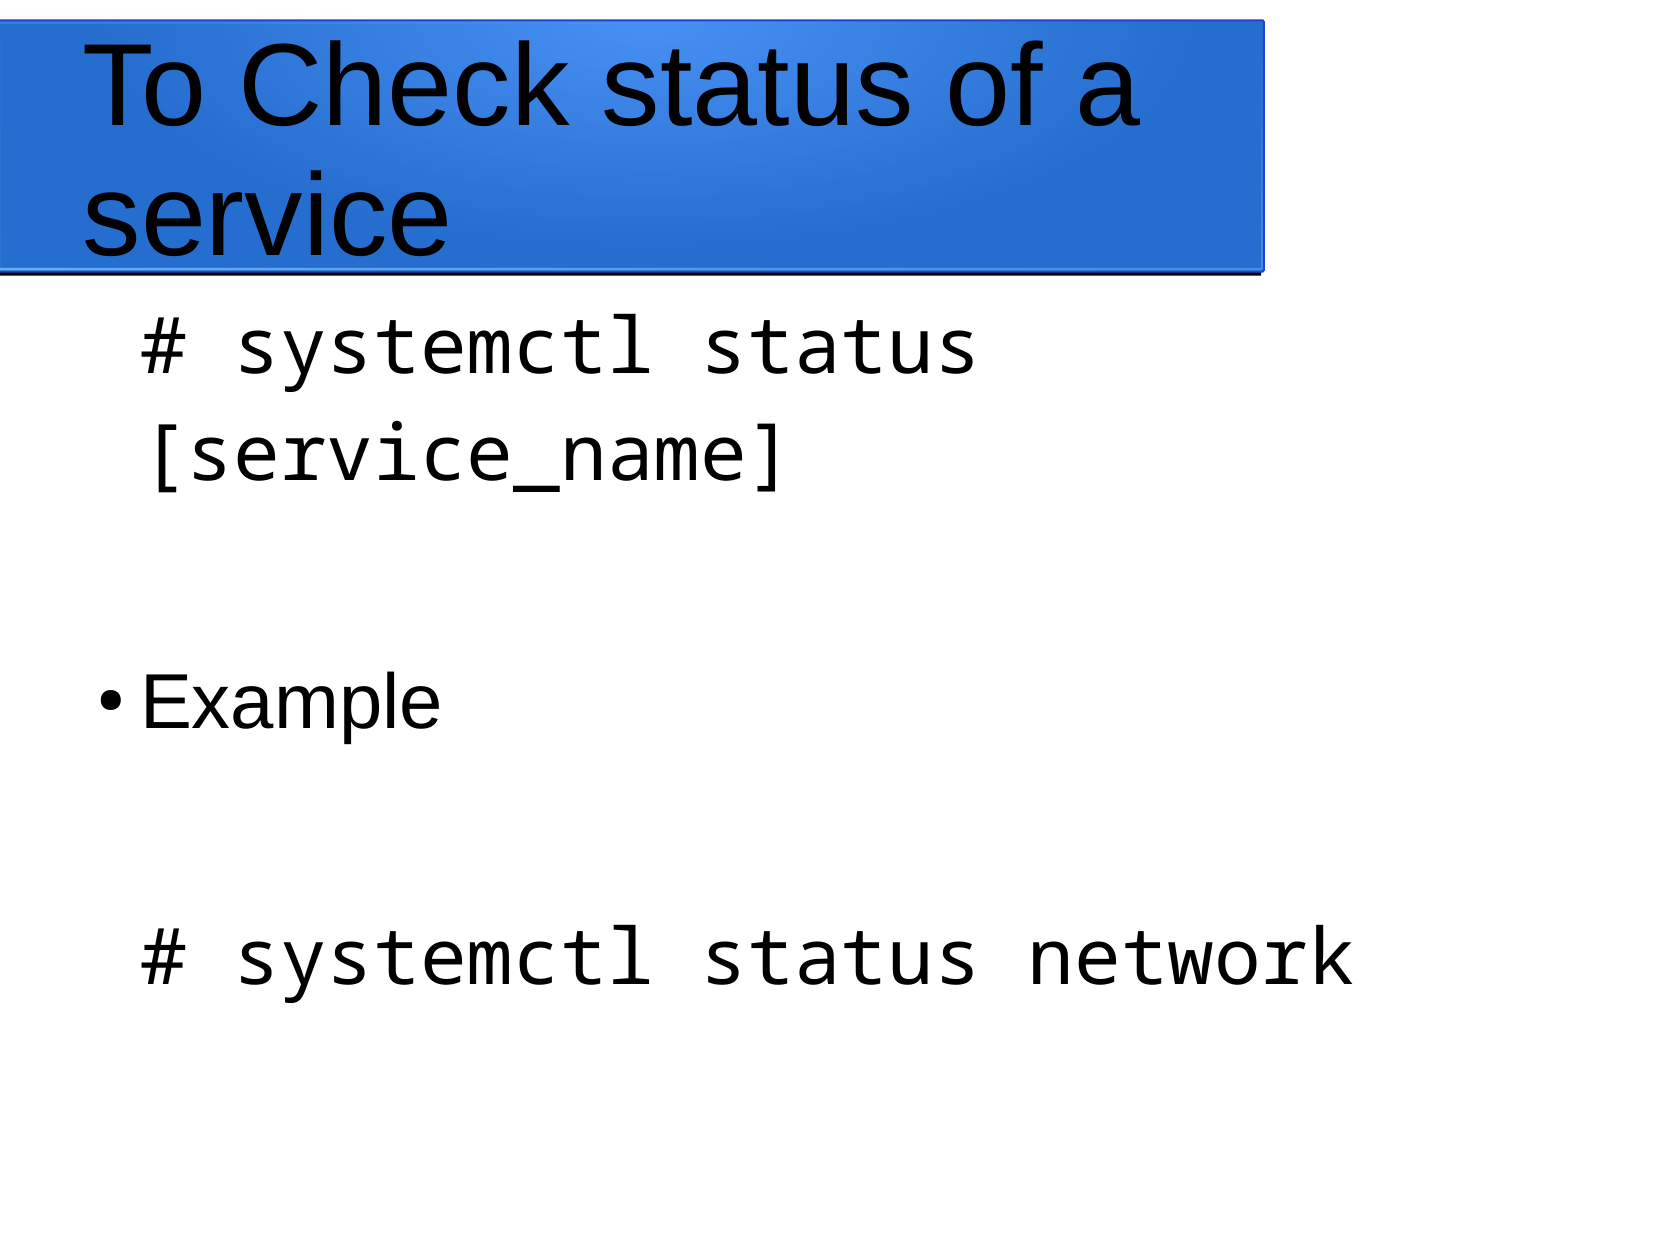

# To Check status of a service
# systemctl status [service_name]
Example
# systemctl status network